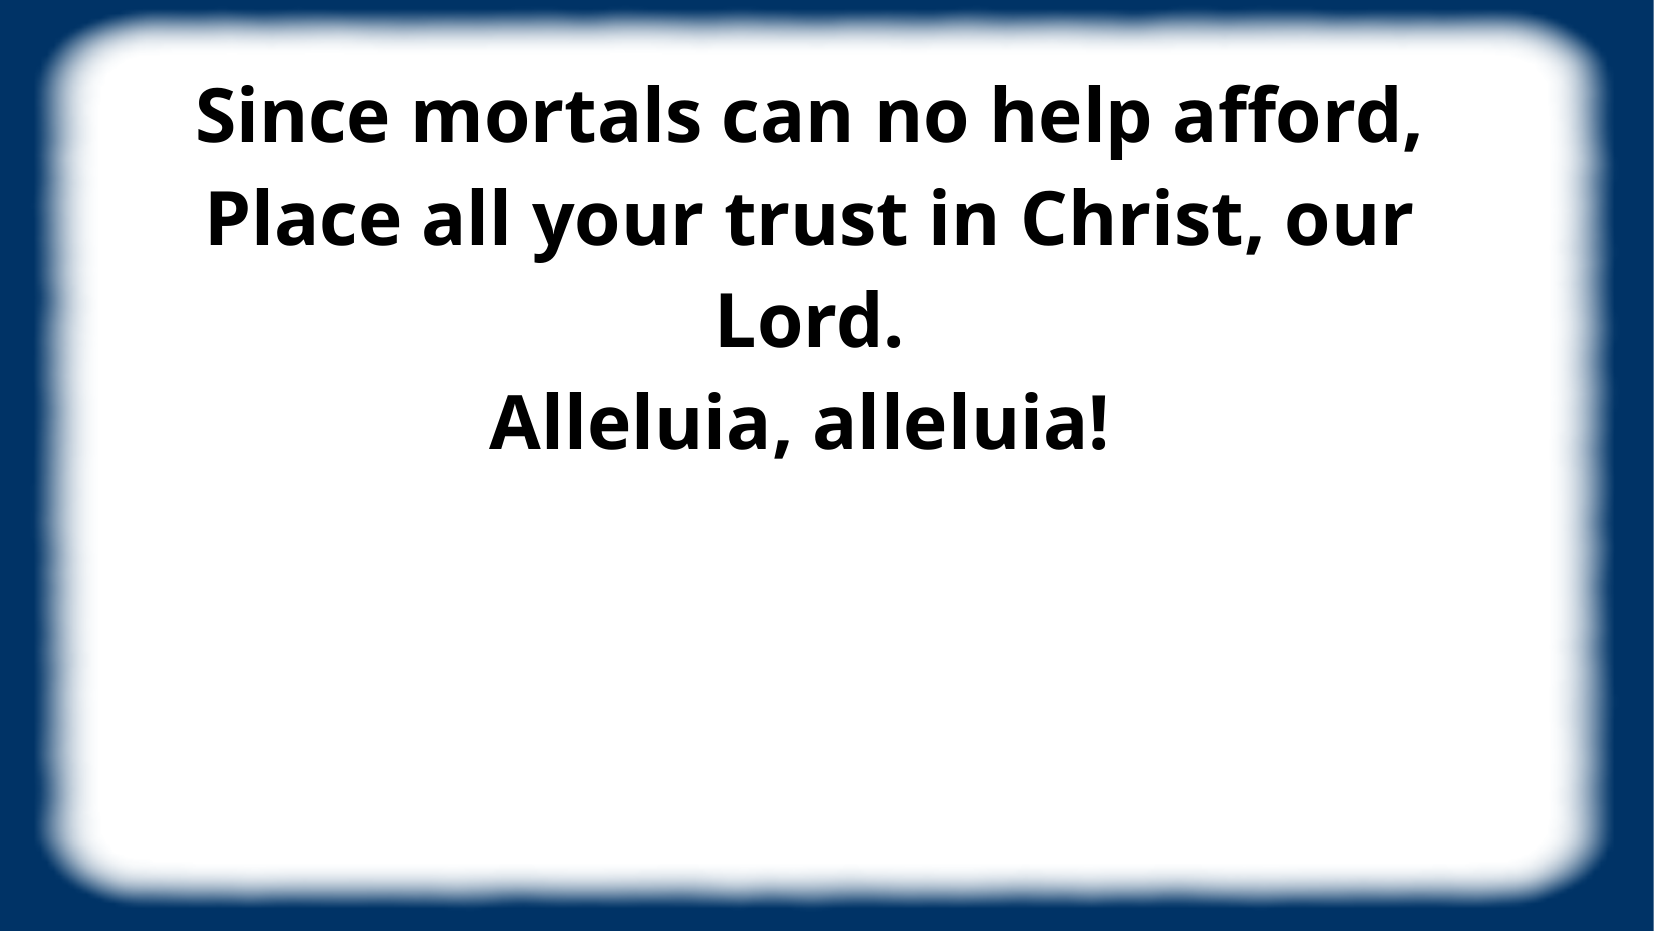

Since mortals can no help afford,
Place all your trust in Christ, our Lord.
Alleluia, alleluia!